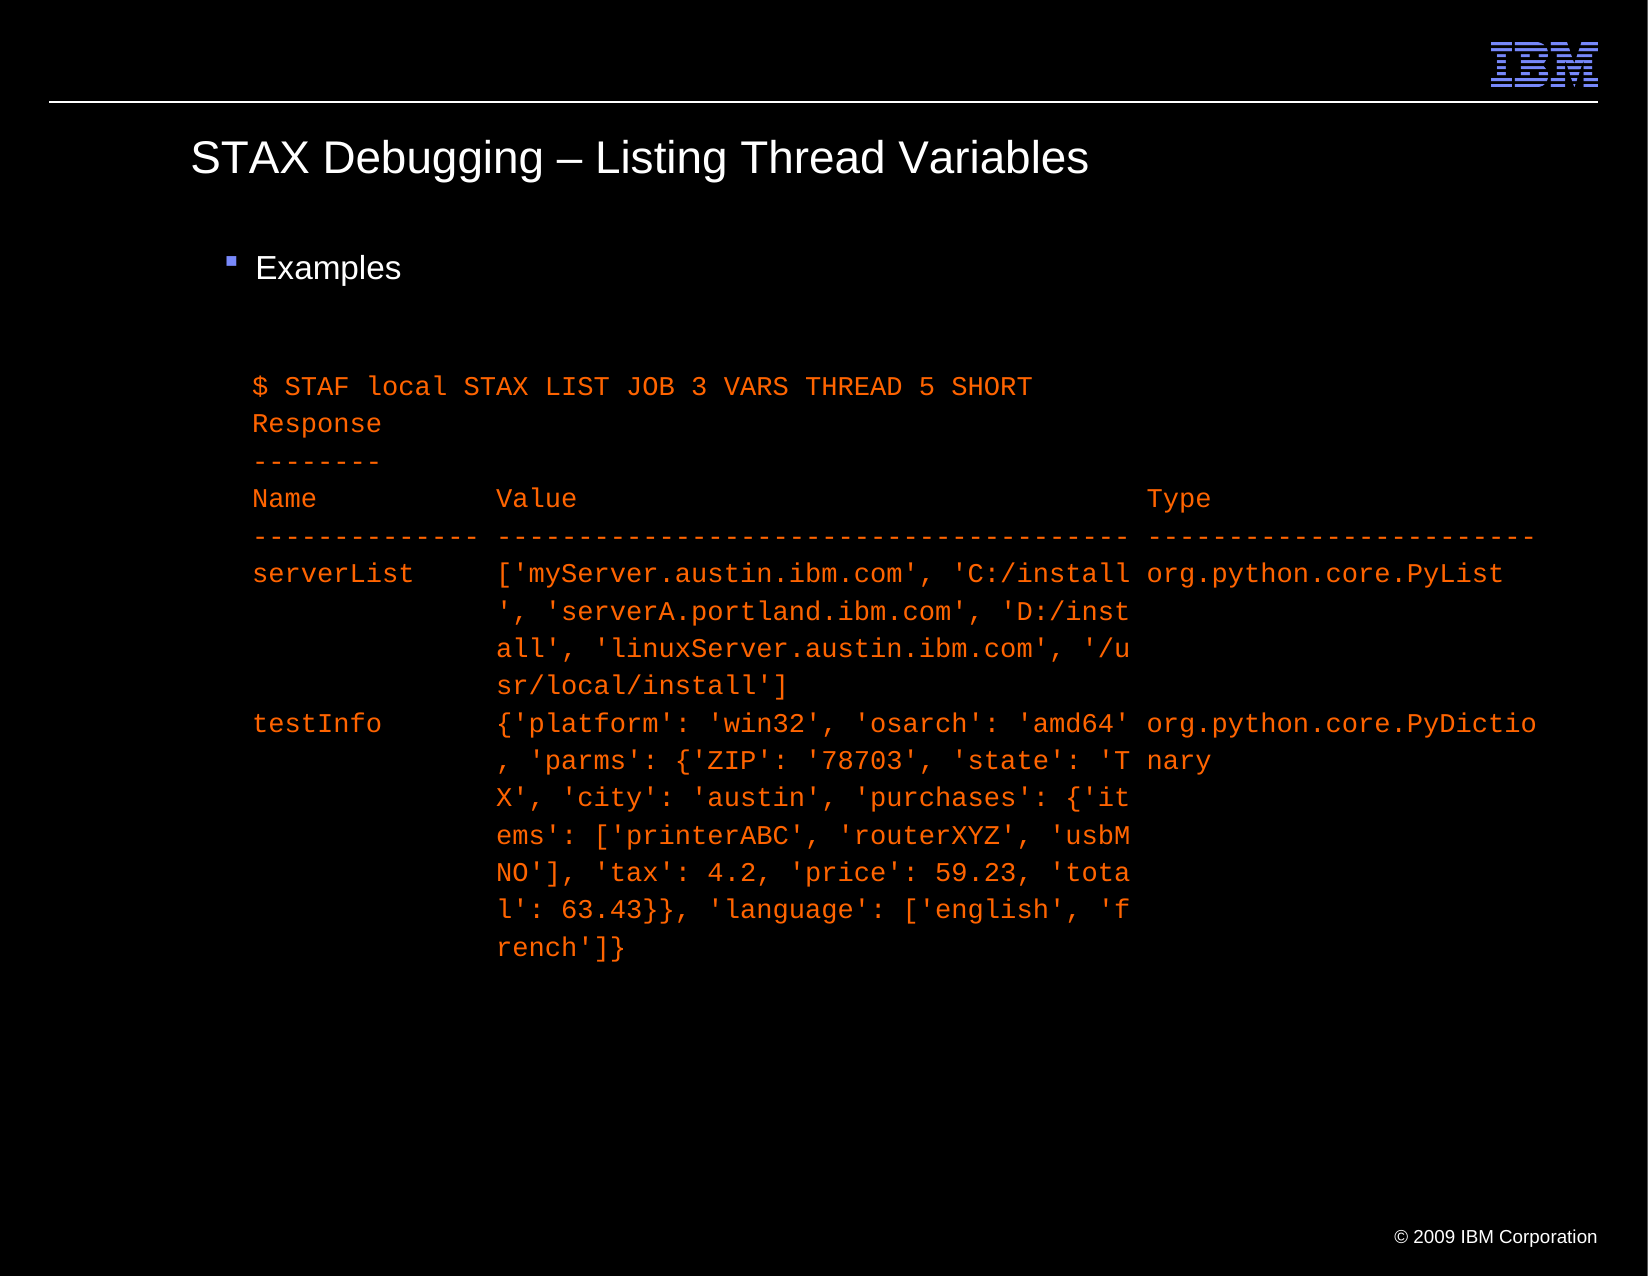

STAX Debugging – Listing Thread Variables
# Examples
 $ STAF local STAX LIST JOB 3 VARS THREAD 5 SHORT
 Response
 --------
 Name Value Type
 -------------- --------------------------------------- ------------------------
 serverList ['myServer.austin.ibm.com', 'C:/install org.python.core.PyList
 ', 'serverA.portland.ibm.com', 'D:/inst
 all', 'linuxServer.austin.ibm.com', '/u
 sr/local/install']
 testInfo {'platform': 'win32', 'osarch': 'amd64' org.python.core.PyDictio
 , 'parms': {'ZIP': '78703', 'state': 'T nary
 X', 'city': 'austin', 'purchases': {'it
 ems': ['printerABC', 'routerXYZ', 'usbM
 NO'], 'tax': 4.2, 'price': 59.23, 'tota
 l': 63.43}}, 'language': ['english', 'f
 rench']}